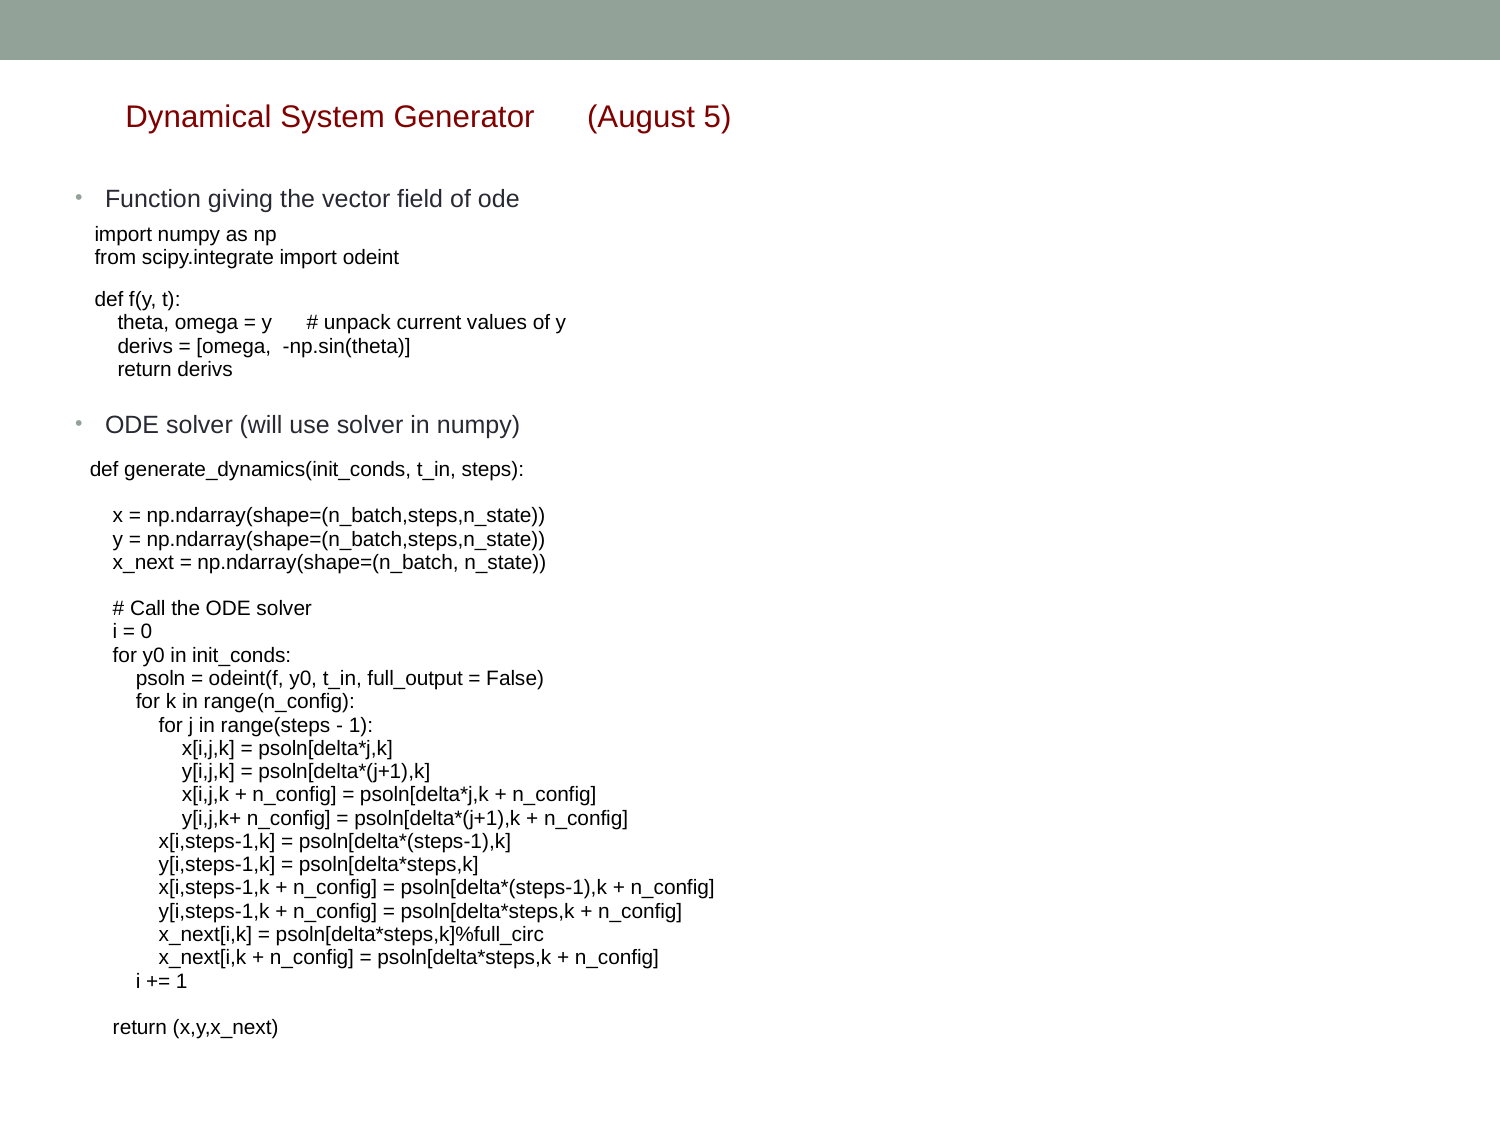

# Dynamical System Generator (August 5)
Function giving the vector field of ode
ODE solver (will use solver in numpy)
import numpy as np
from scipy.integrate import odeint
def f(y, t):
 theta, omega = y # unpack current values of y
 derivs = [omega, -np.sin(theta)]
 return derivs
def generate_dynamics(init_conds, t_in, steps):
 x = np.ndarray(shape=(n_batch,steps,n_state))
 y = np.ndarray(shape=(n_batch,steps,n_state))
 x_next = np.ndarray(shape=(n_batch, n_state))
 # Call the ODE solver
 i = 0
 for y0 in init_conds:
 psoln = odeint(f, y0, t_in, full_output = False)
 for k in range(n_config):
 for j in range(steps - 1):
 x[i,j,k] = psoln[delta*j,k]
 y[i,j,k] = psoln[delta*(j+1),k]
 x[i,j,k + n_config] = psoln[delta*j,k + n_config]
 y[i,j,k+ n_config] = psoln[delta*(j+1),k + n_config]
 x[i,steps-1,k] = psoln[delta*(steps-1),k]
 y[i,steps-1,k] = psoln[delta*steps,k]
 x[i,steps-1,k + n_config] = psoln[delta*(steps-1),k + n_config]
 y[i,steps-1,k + n_config] = psoln[delta*steps,k + n_config]
 x_next[i,k] = psoln[delta*steps,k]%full_circ
 x_next[i,k + n_config] = psoln[delta*steps,k + n_config]
 i += 1
 return (x,y,x_next)